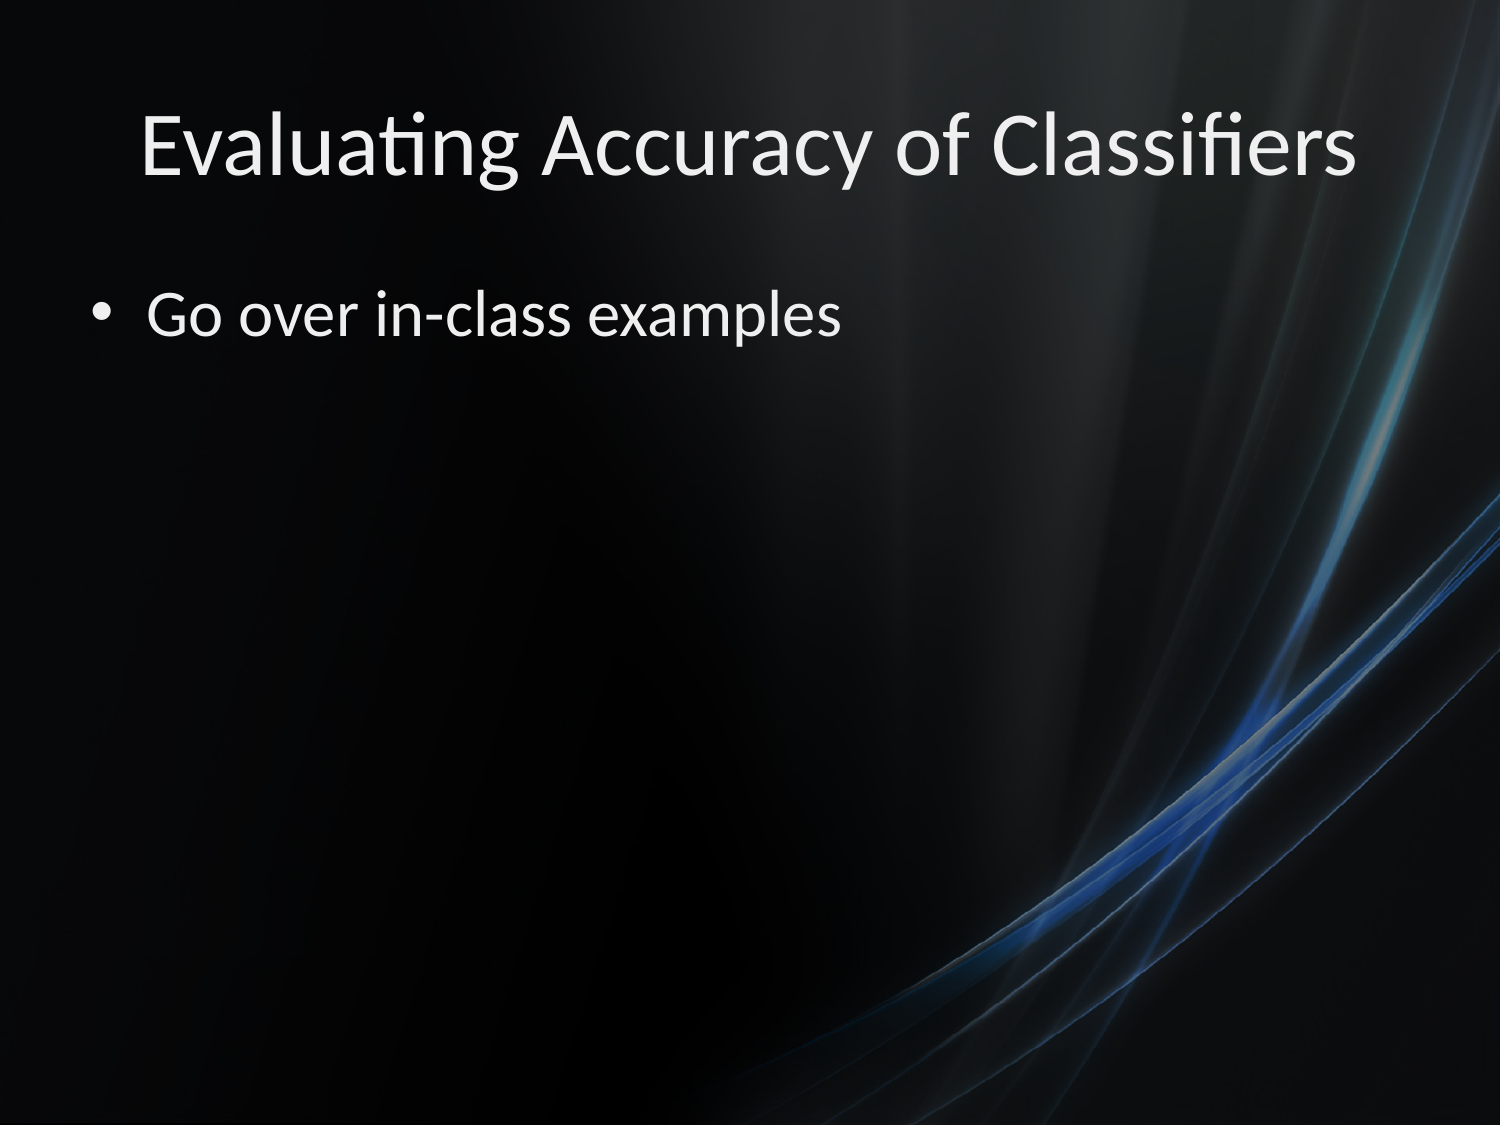

# Evaluating Accuracy of Classifiers
Go over in-class examples